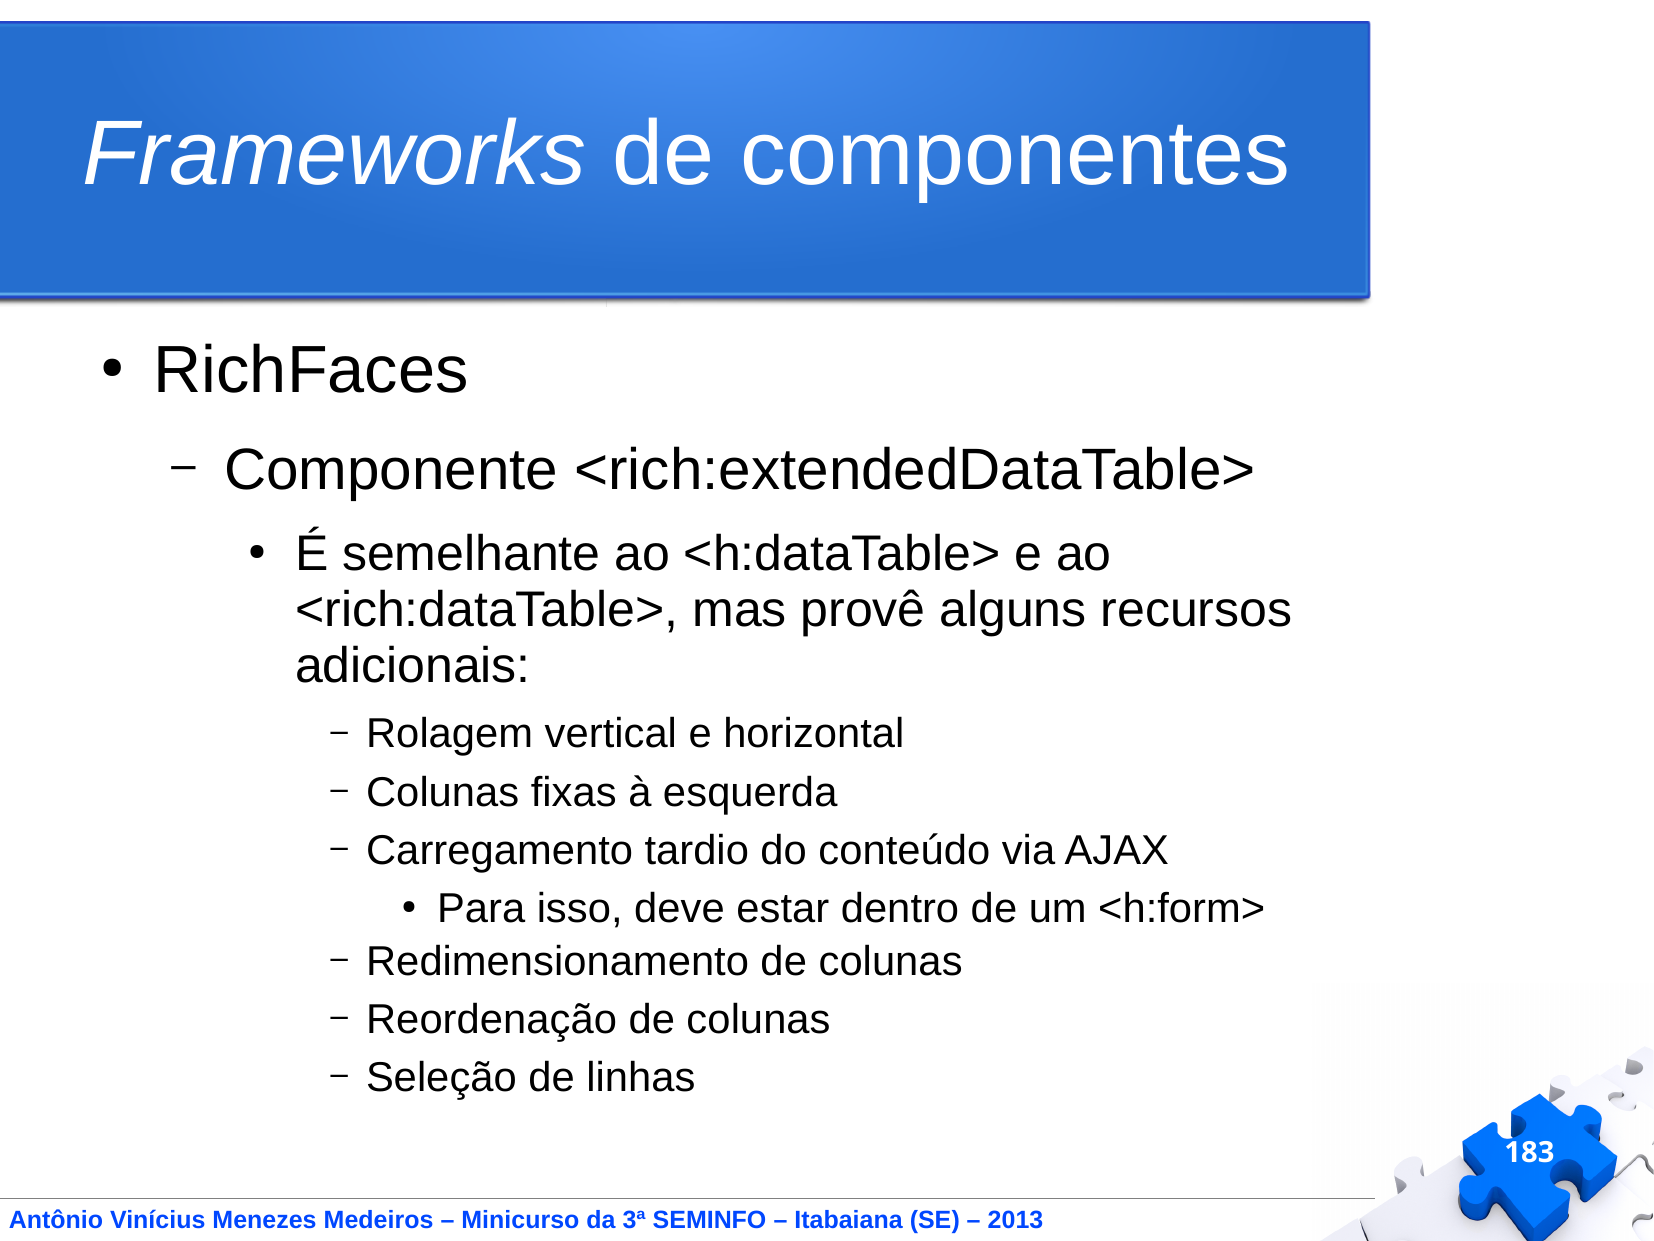

# Frameworks de componentes
RichFaces
Componente <rich:extendedDataTable>
É semelhante ao <h:dataTable> e ao <rich:dataTable>, mas provê alguns recursos adicionais:
Rolagem vertical e horizontal
Colunas fixas à esquerda
Carregamento tardio do conteúdo via AJAX
Para isso, deve estar dentro de um <h:form>
Redimensionamento de colunas
Reordenação de colunas
Seleção de linhas
183